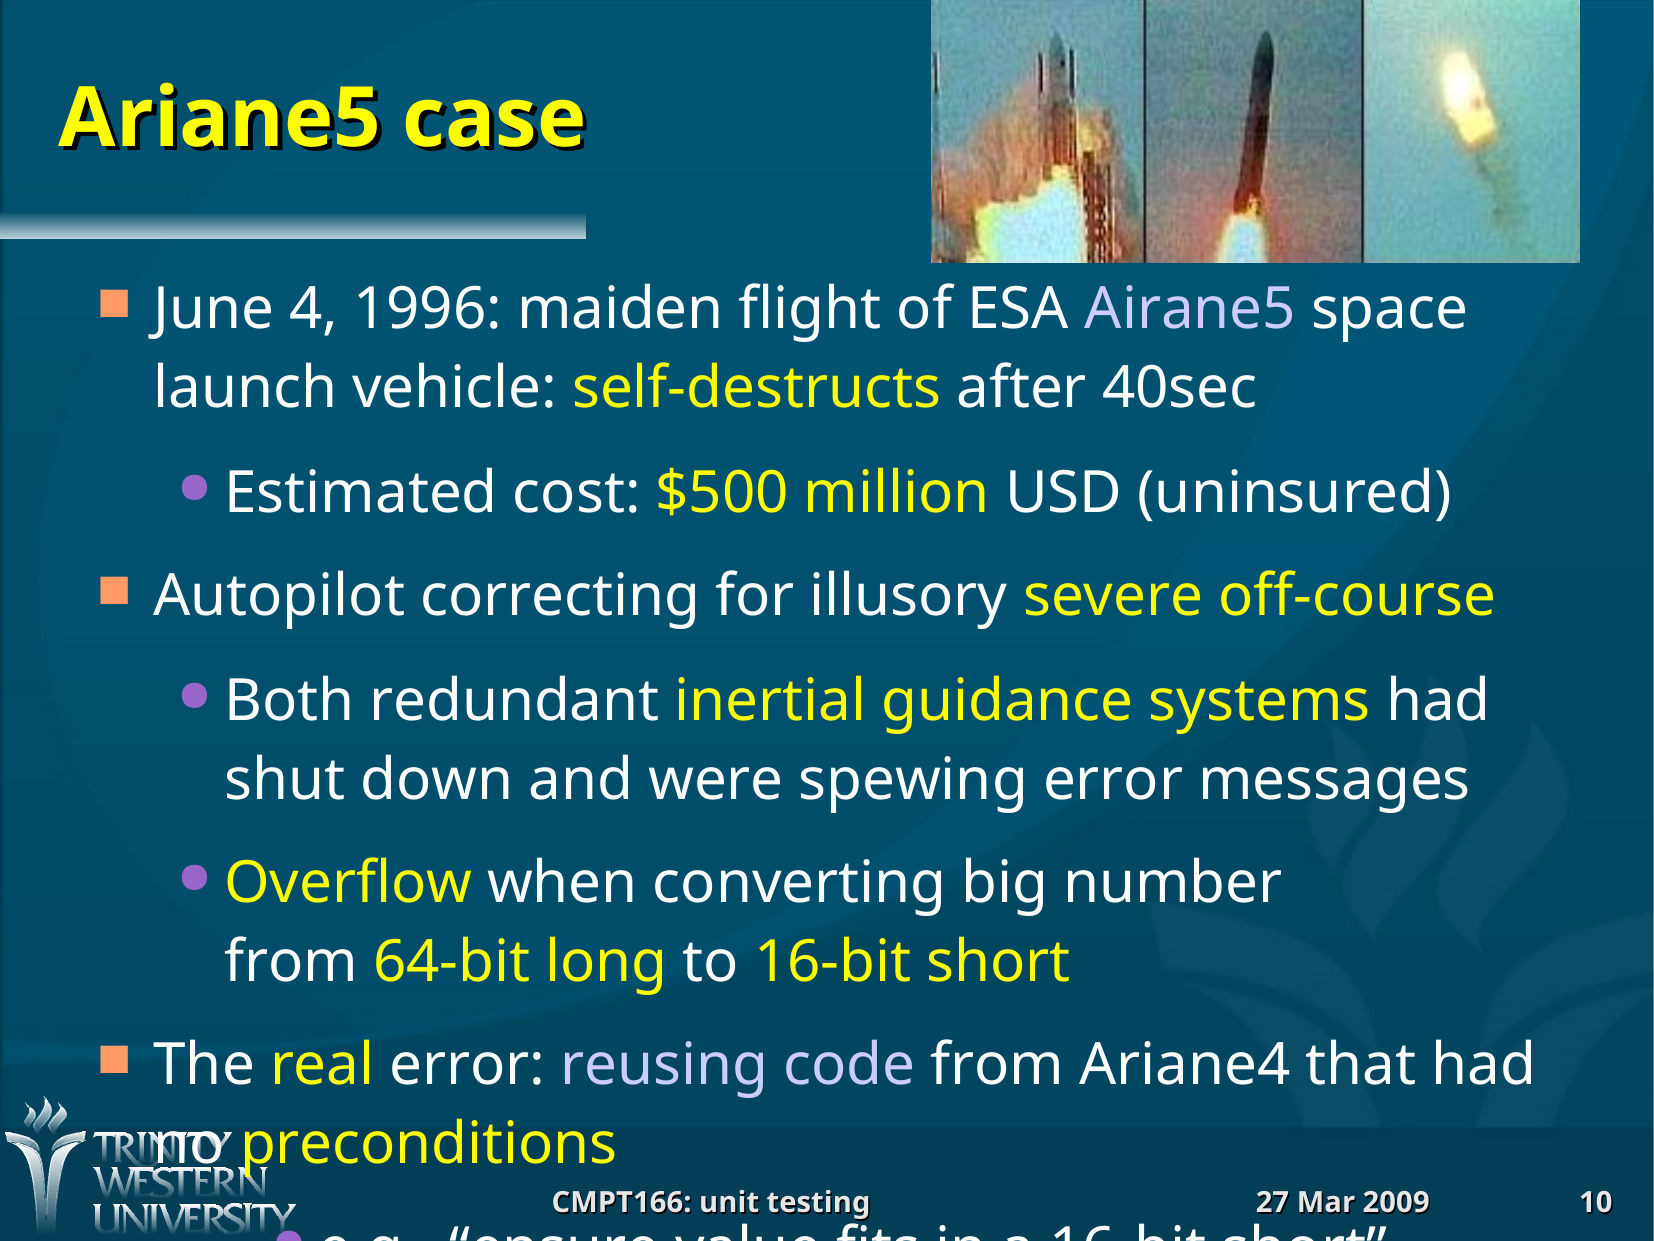

# Ariane5 case
June 4, 1996: maiden flight of ESA Airane5 space launch vehicle: self-destructs after 40sec
Estimated cost: $500 million USD (uninsured)
Autopilot correcting for illusory severe off-course
Both redundant inertial guidance systems had shut down and were spewing error messages
Overflow when converting big number
from 64-bit long to 16-bit short
The real error: reusing code from Ariane4 that had no preconditions
e.g., “ensure value fits in a 16-bit short”
CMPT166: unit testing
27 Mar 2009
10